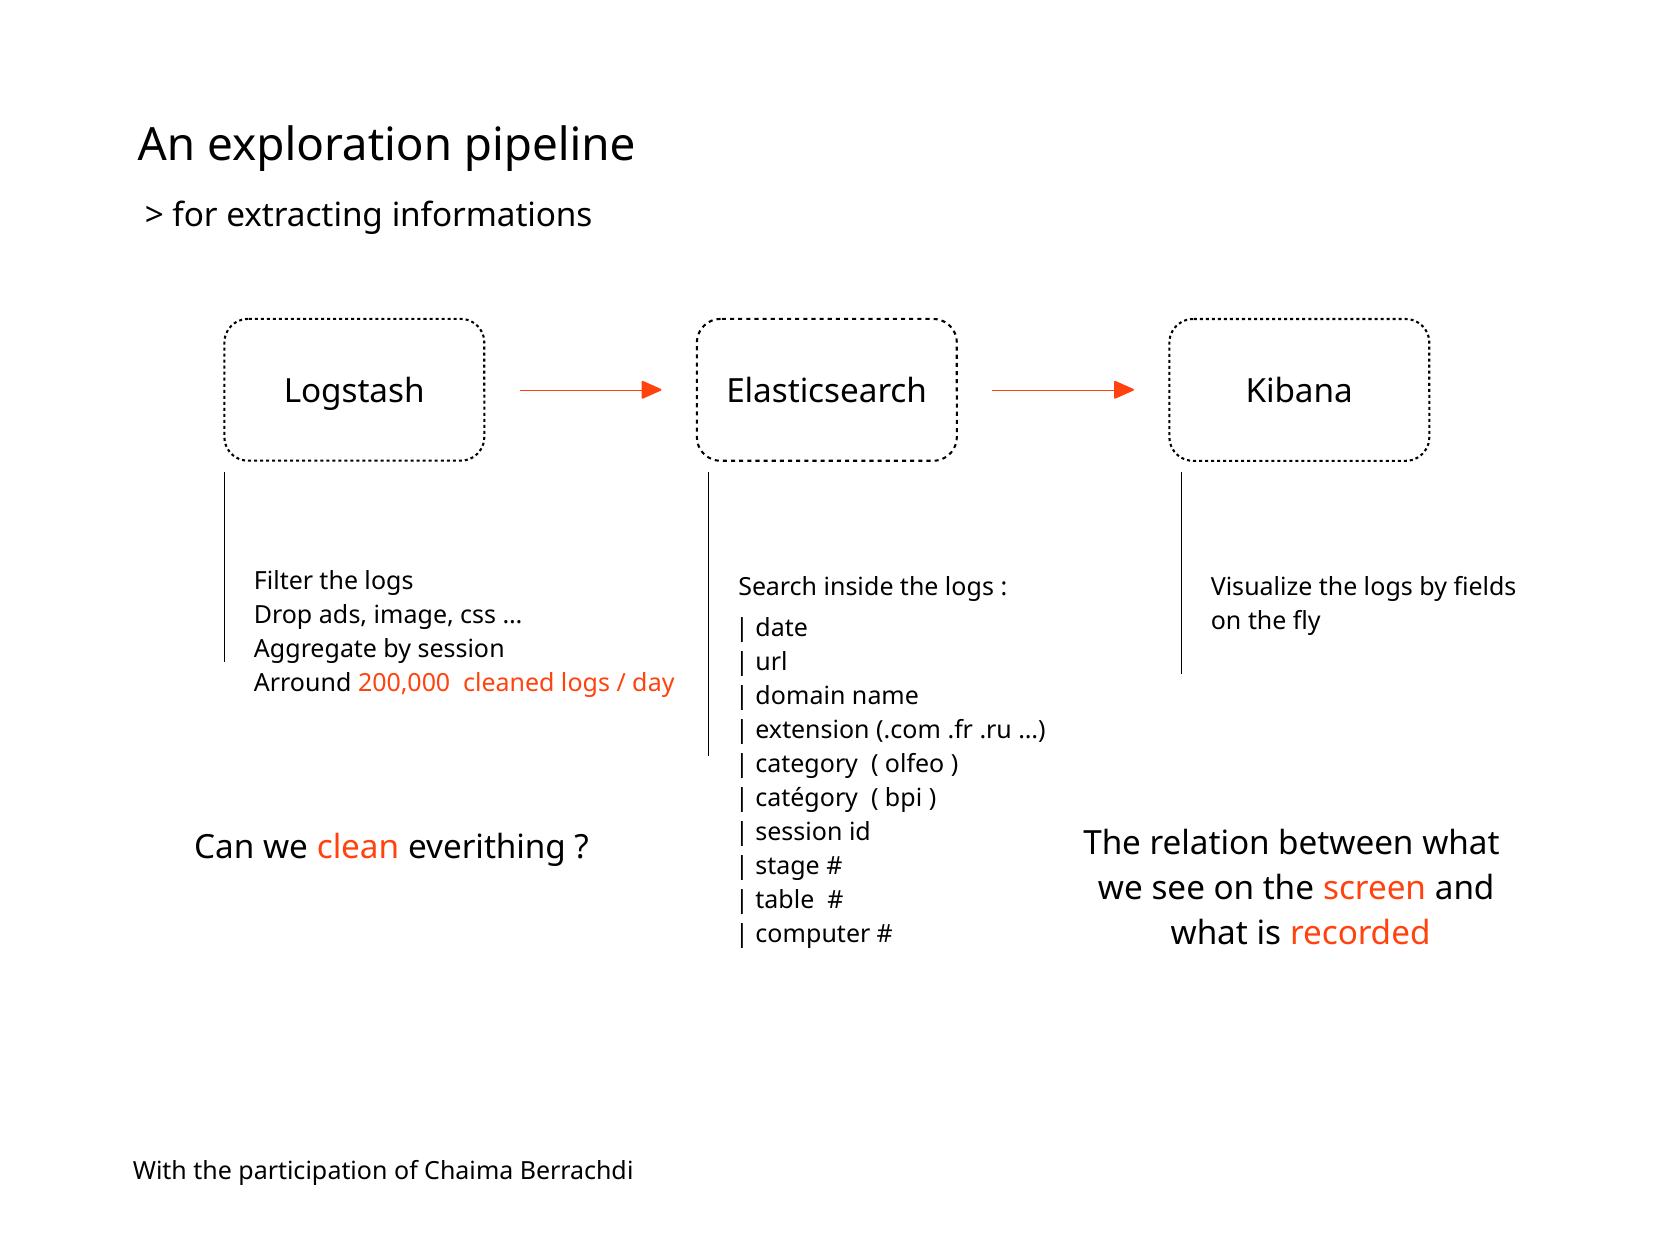

An exploration pipeline
> for extracting informations
Logstash
Elasticsearch
Kibana
Filter the logs
Drop ads, image, css …
Aggregate by session
Arround 200,000 cleaned logs / day
Search inside the logs :
Visualize the logs by fields
on the fly
| date
| url
| domain name
| extension (.com .fr .ru …)
| category ( olfeo )
| catégory ( bpi )
| session id
| stage #
| table #
| computer #
The relation between what
we see on the screen and
 what is recorded
Can we clean everithing ?
With the participation of Chaima Berrachdi